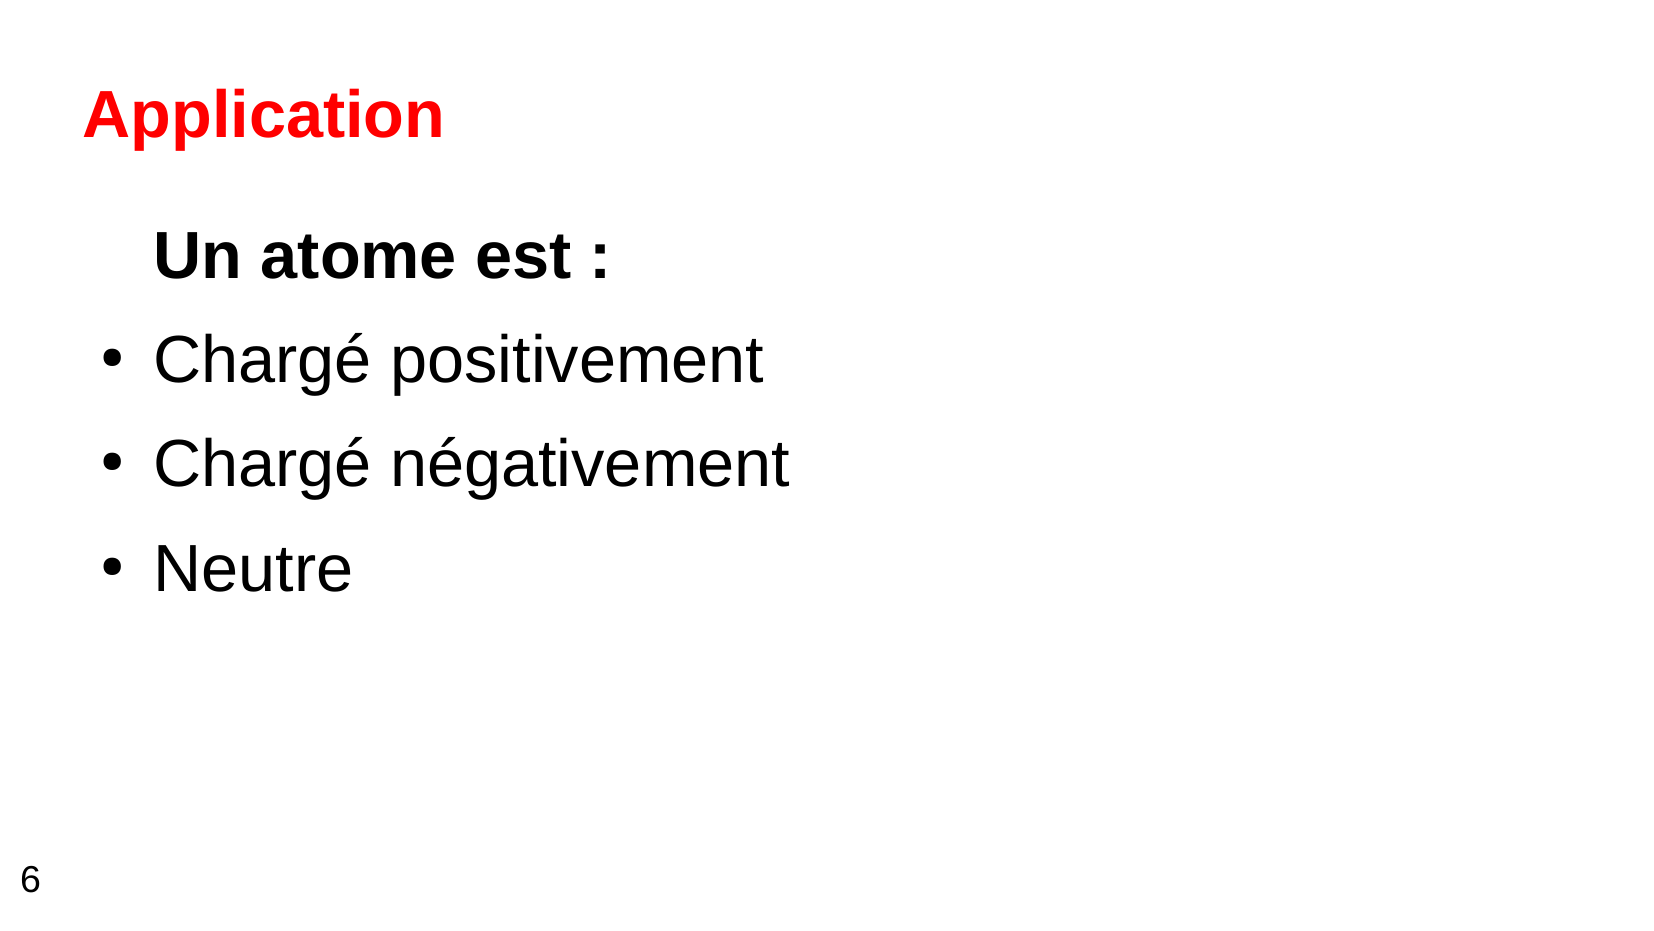

# Application
Un atome est :
Chargé positivement
Chargé négativement
Neutre